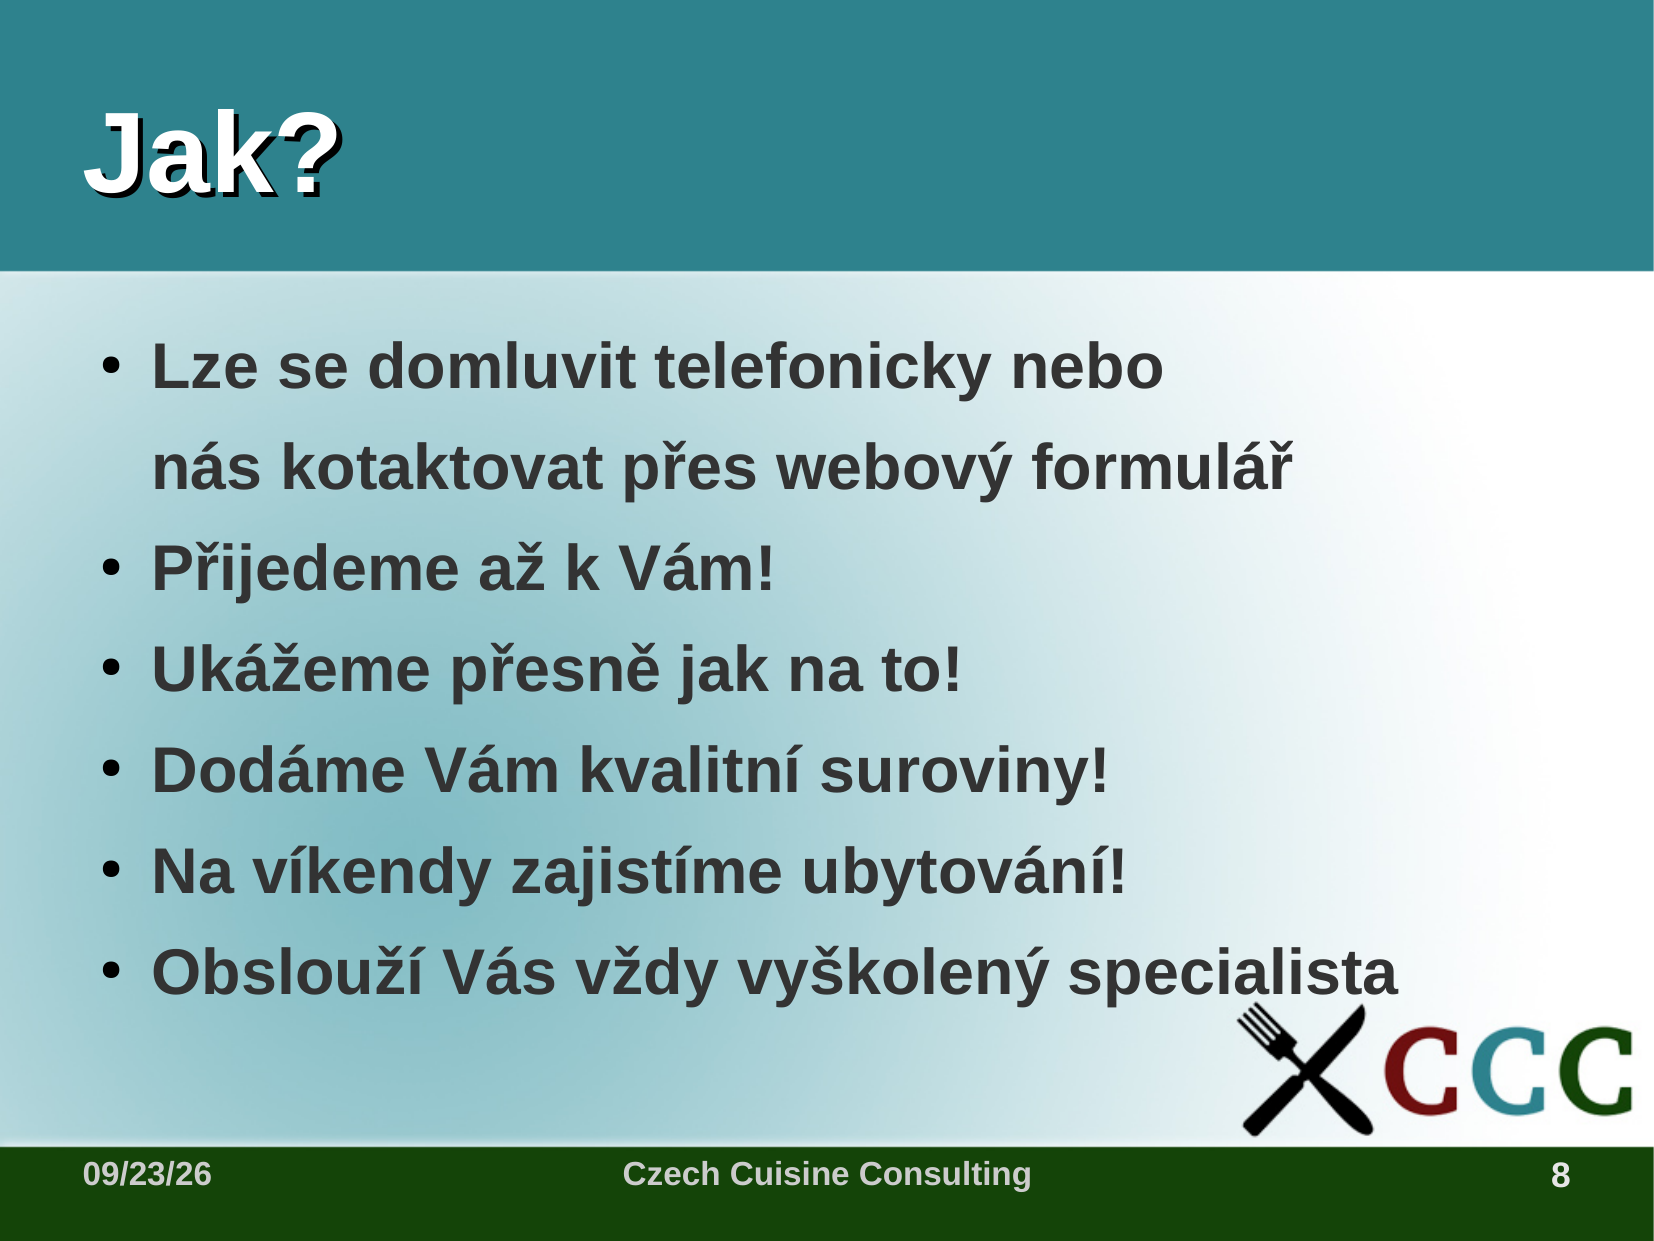

# Jak?
Lze se domluvit telefonicky nebo
nás kotaktovat přes webový formulář
Přijedeme až k Vám!
Ukážeme přesně jak na to!
Dodáme Vám kvalitní suroviny!
Na víkendy zajistíme ubytování!
Obslouží Vás vždy vyškolený specialista
Czech Cuisine Consulting
8